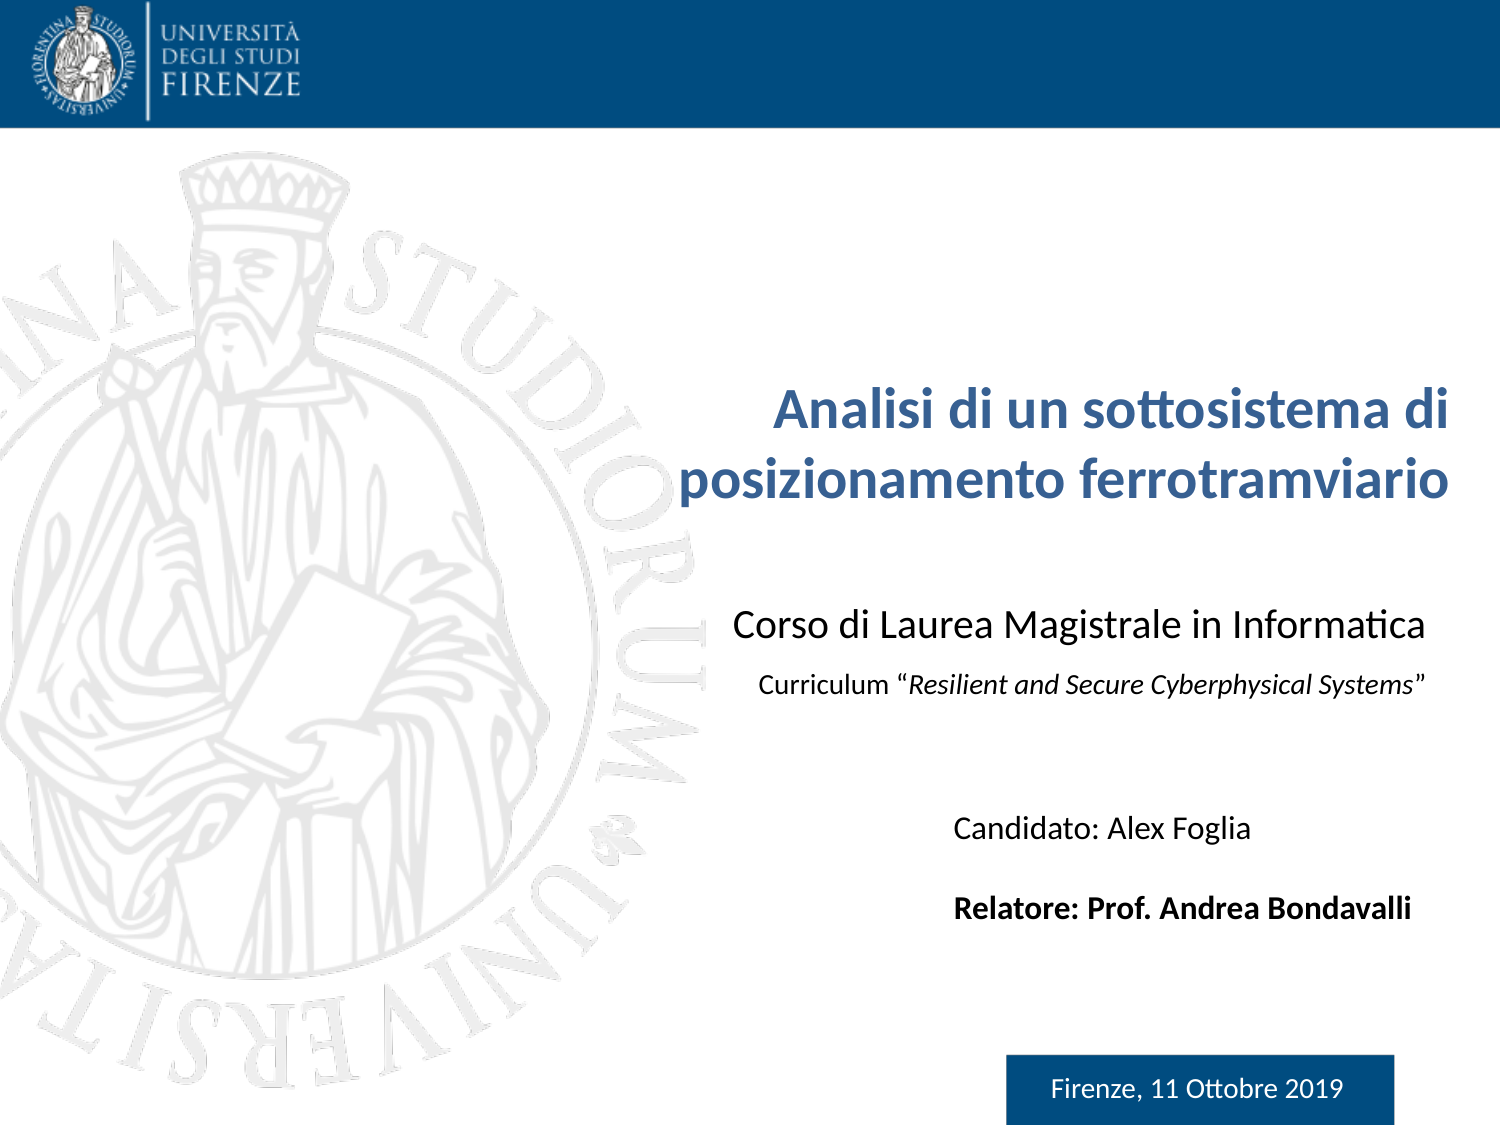

Analisi di un sottosistema di posizionamento ferrotramviario
Corso di Laurea Magistrale in Informatica
Curriculum “Resilient and Secure Cyberphysical Systems”
Candidato: Alex Foglia
Relatore: Prof. Andrea Bondavalli
Firenze, 11 Ottobre 2019